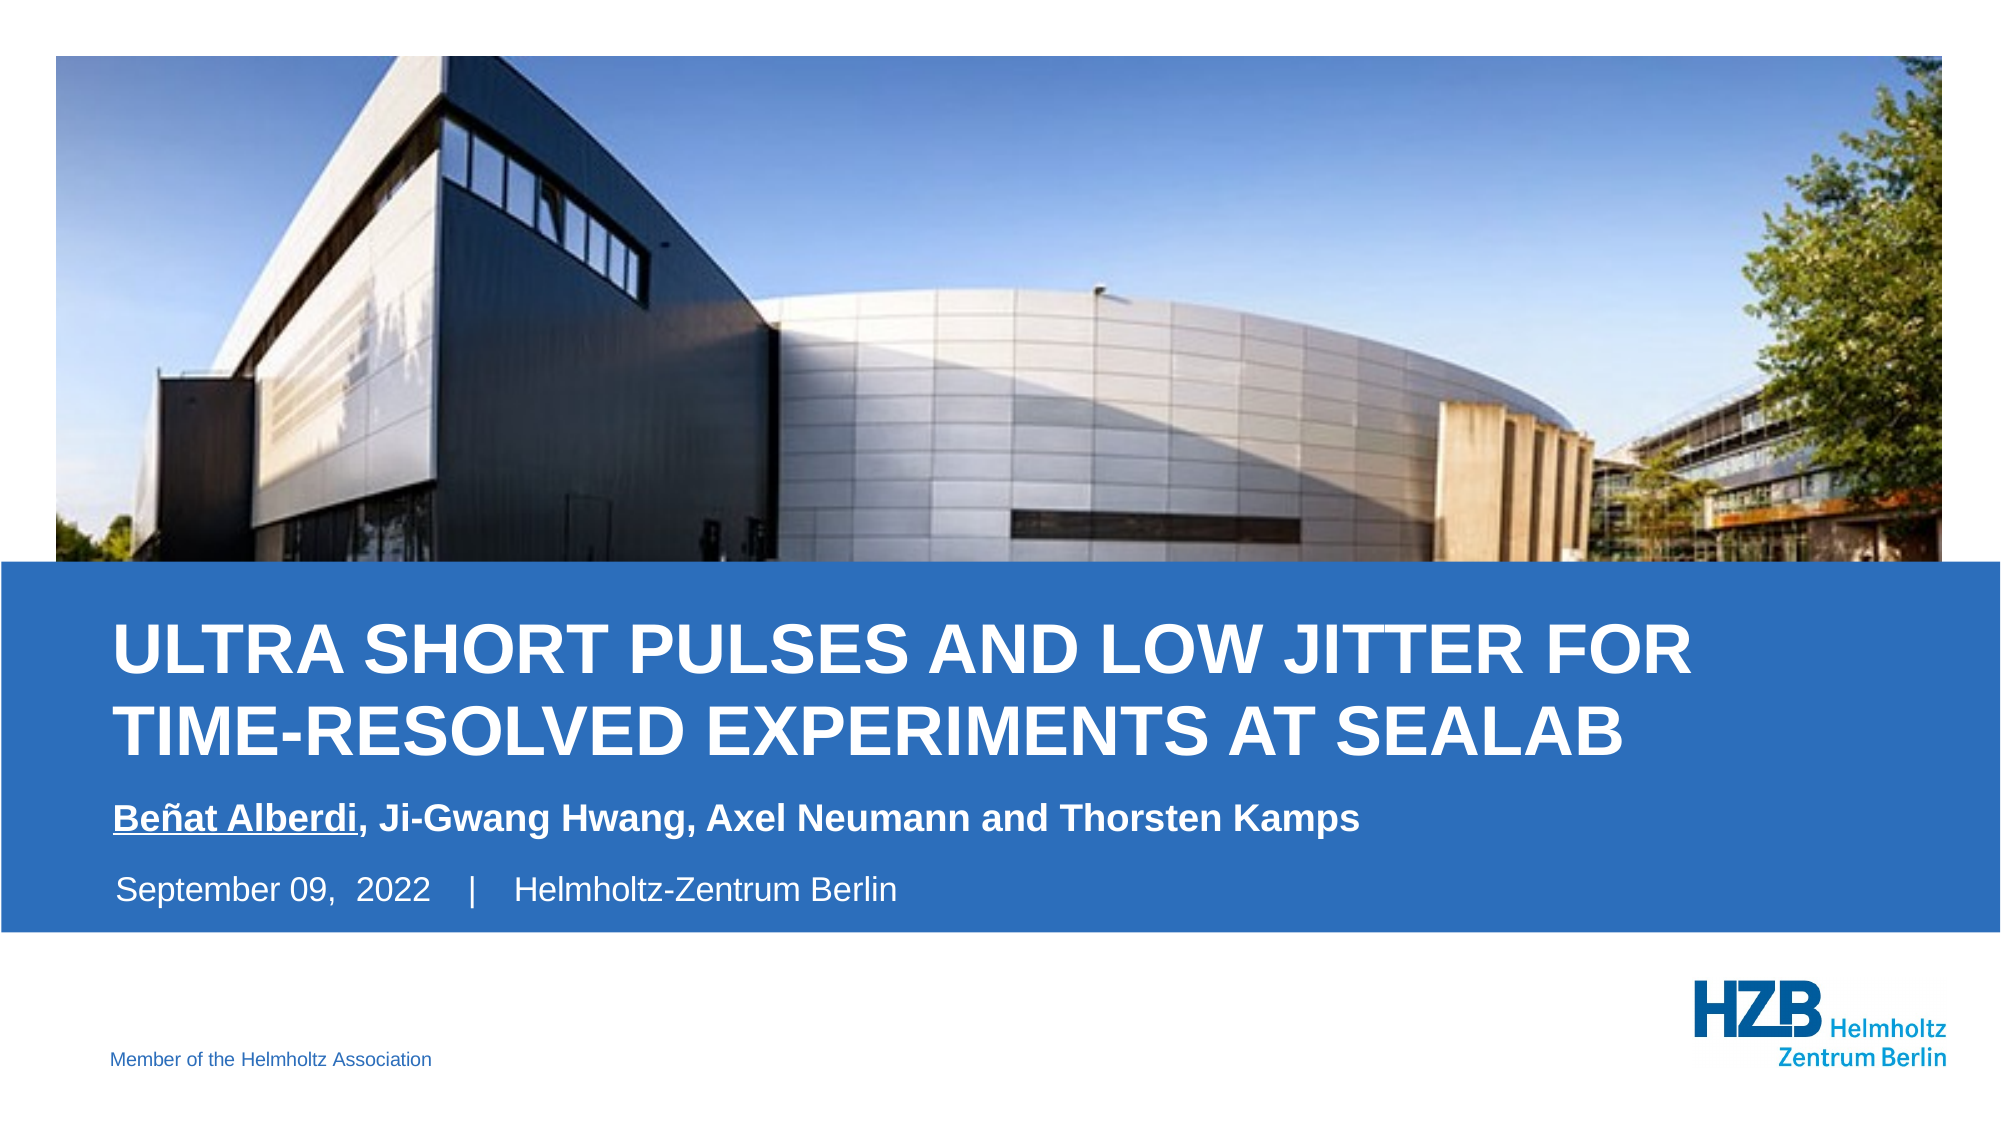

ULTRA SHORT PULSES AND LOW JITTER FOR TIME-RESOLVED EXPERIMENTS AT SEALAB
Beñat Alberdi, Ji-Gwang Hwang, Axel Neumann and Thorsten Kamps
September 09,  2022 | Helmholtz-Zentrum Berlin
Member of the Helmholtz Association